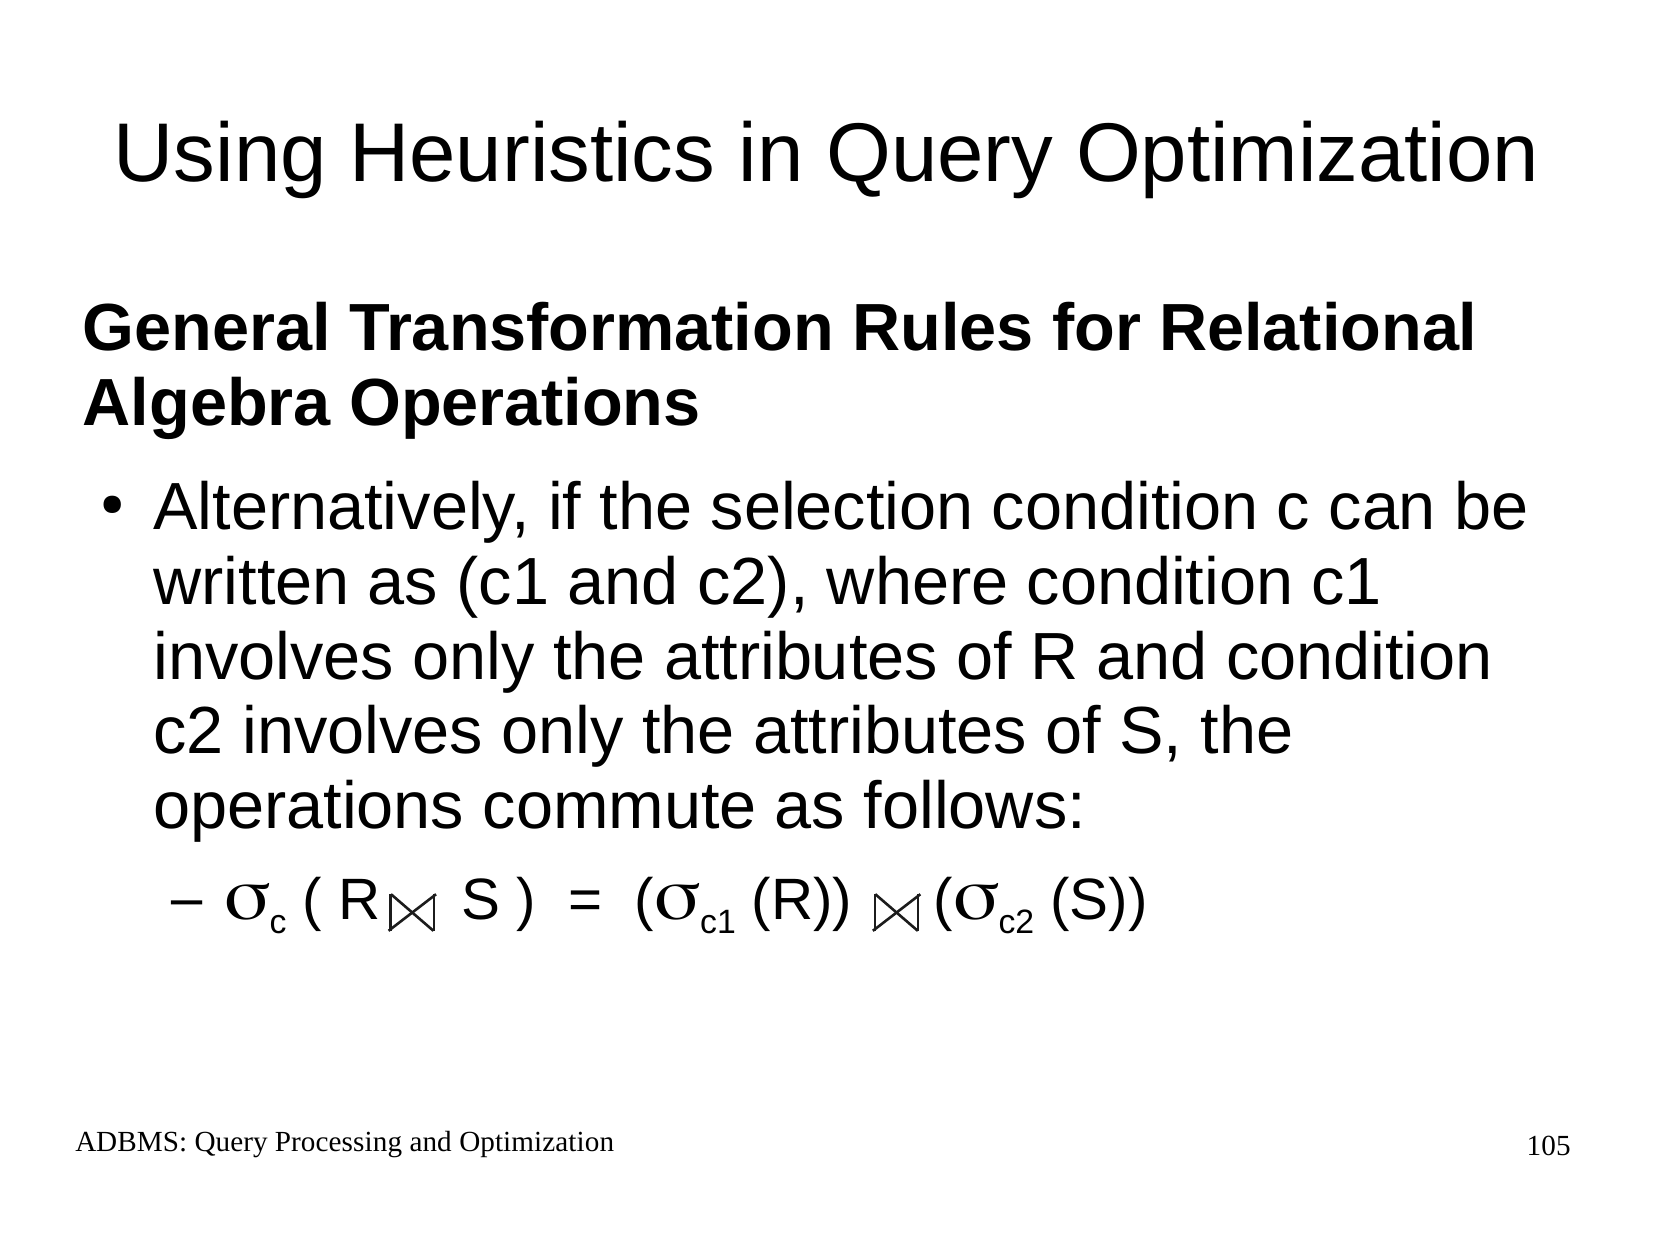

# Using Heuristics in Query Optimization
General Transformation Rules for Relational Algebra Operations
Alternatively, if the selection condition c can be written as (c1 and c2), where condition c1 involves only the attributes of R and condition c2 involves only the attributes of S, the operations commute as follows:
c ( R S ) = (c1 (R)) (c2 (S))